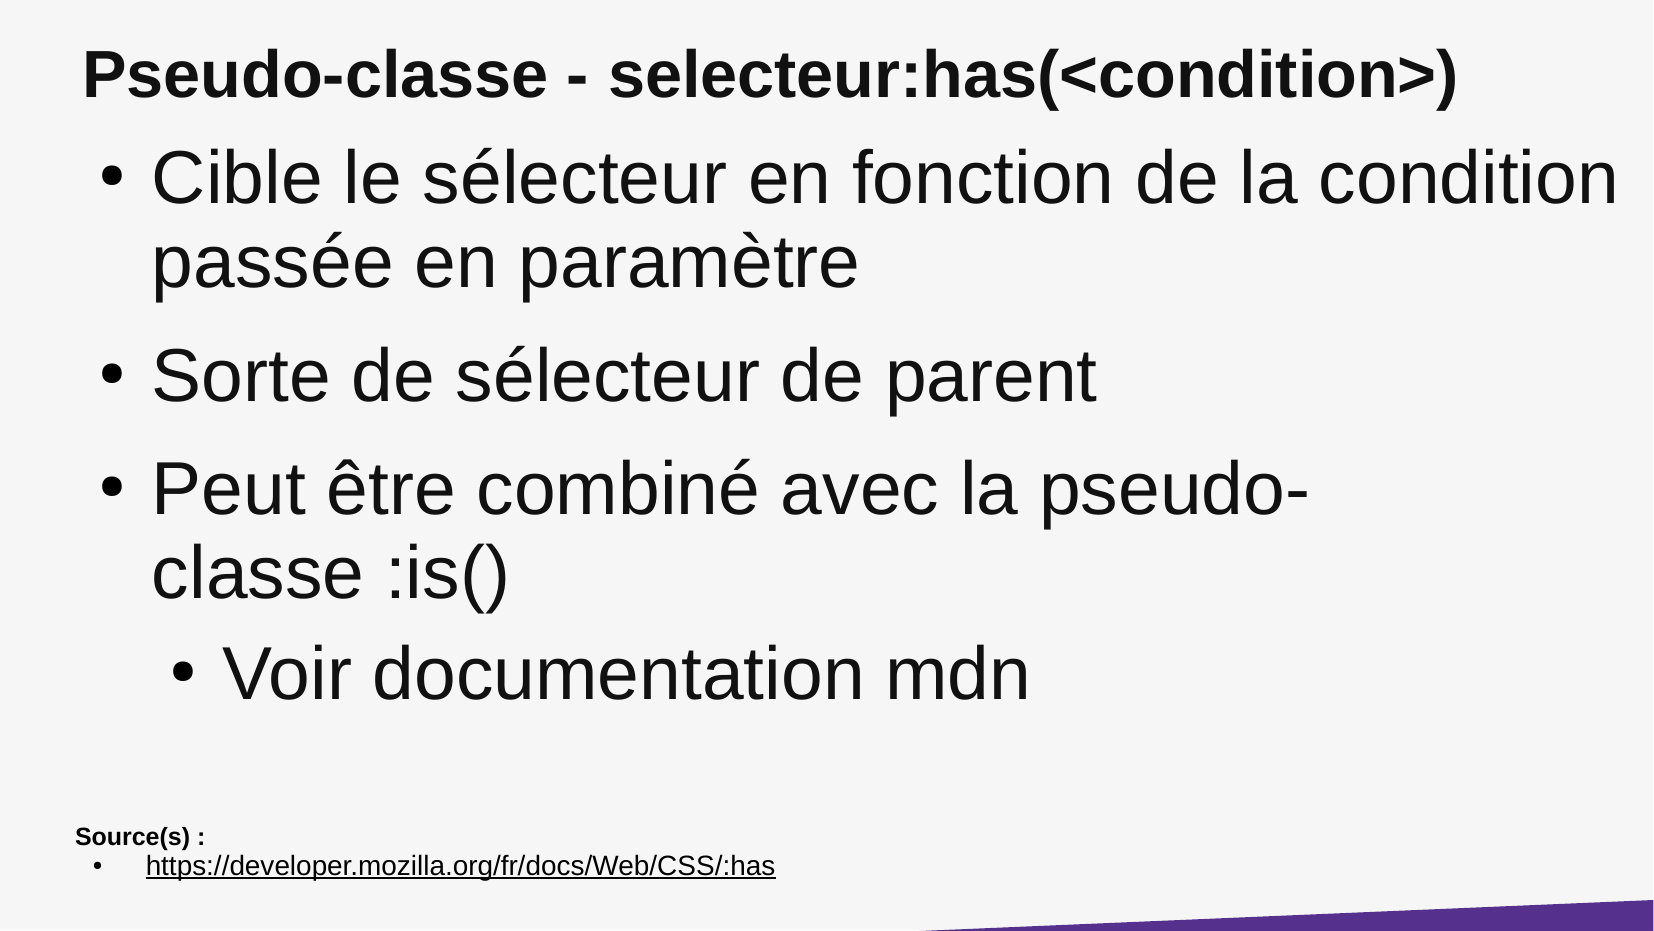

# Pseudo-classe - selecteur:has(<condition>)
Cible le sélecteur en fonction de la condition passée en paramètre
Sorte de sélecteur de parent
Peut être combiné avec la pseudo-classe :is()
Voir documentation mdn
Source(s) :
https://developer.mozilla.org/fr/docs/Web/CSS/:has